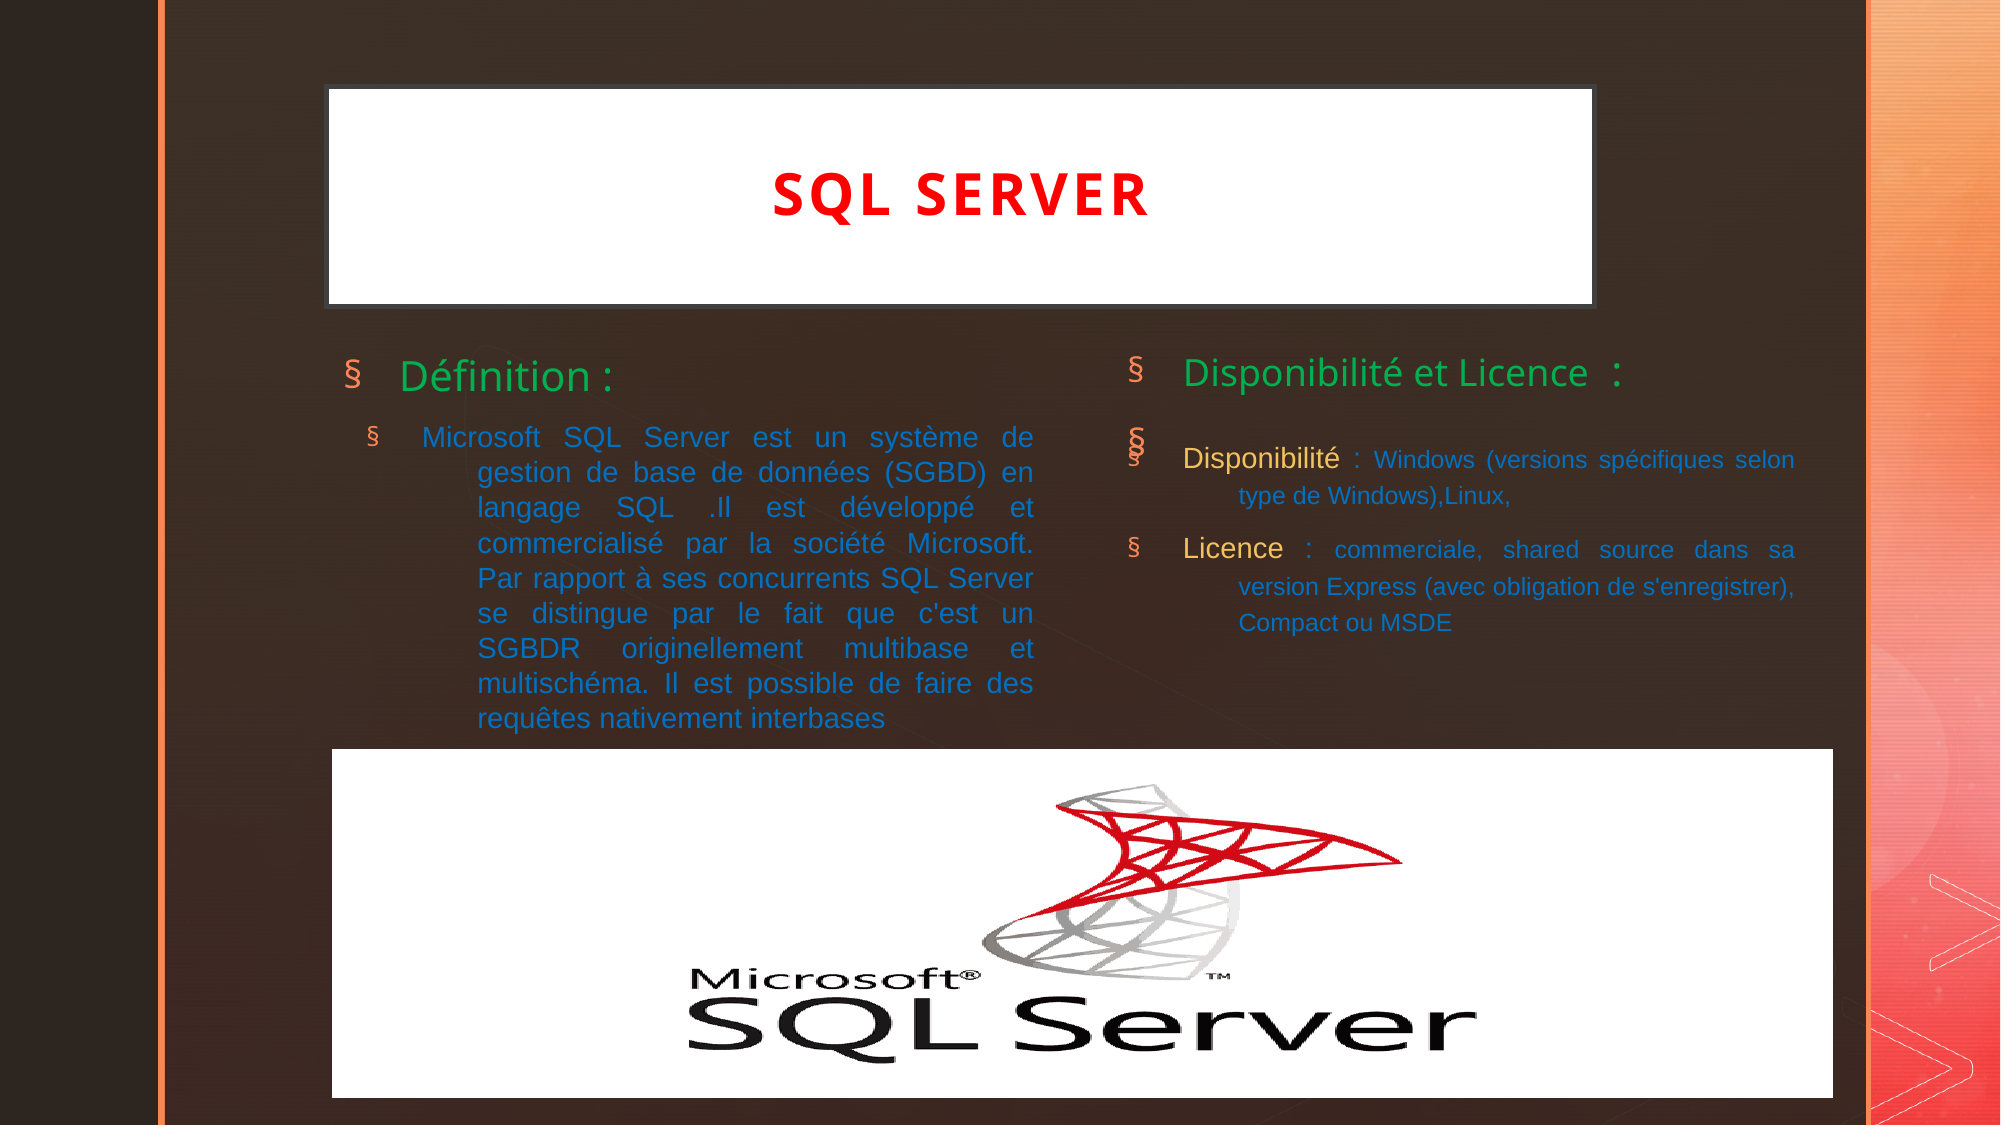

SQL server
Disponibilité et Licence :
Définition :
Microsoft SQL Server est un système de gestion de base de données (SGBD) en langage SQL .Il est développé et commercialisé par la société Microsoft. Par rapport à ses concurrents SQL Server se distingue par le fait que c'est un SGBDR originellement multibase et multischéma. Il est possible de faire des requêtes nativement interbases
Disponibilité : Windows (versions spécifiques selon type de Windows),Linux,
Licence : commerciale, shared source dans sa version Express (avec obligation de s'enregistrer), Compact ou MSDE